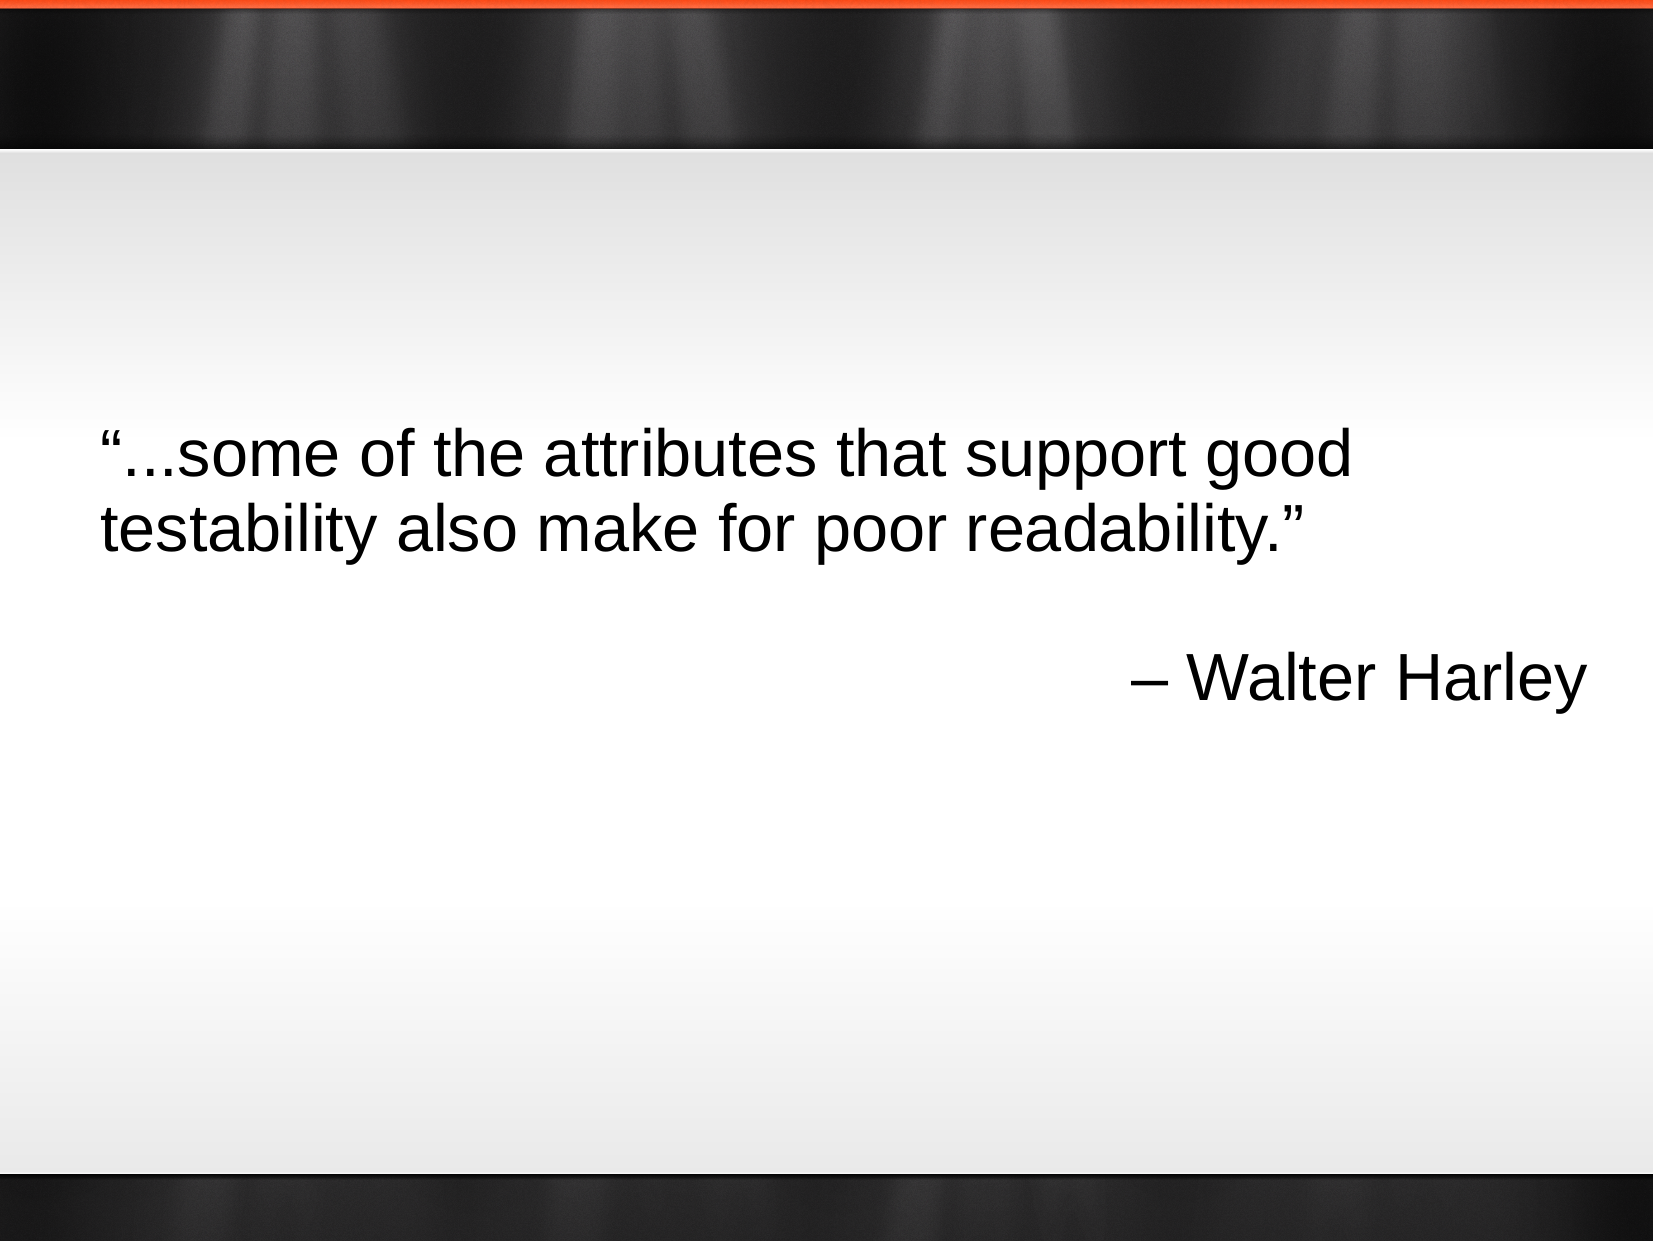

“...some of the attributes that support good testability also make for poor readability.”
– Walter Harley